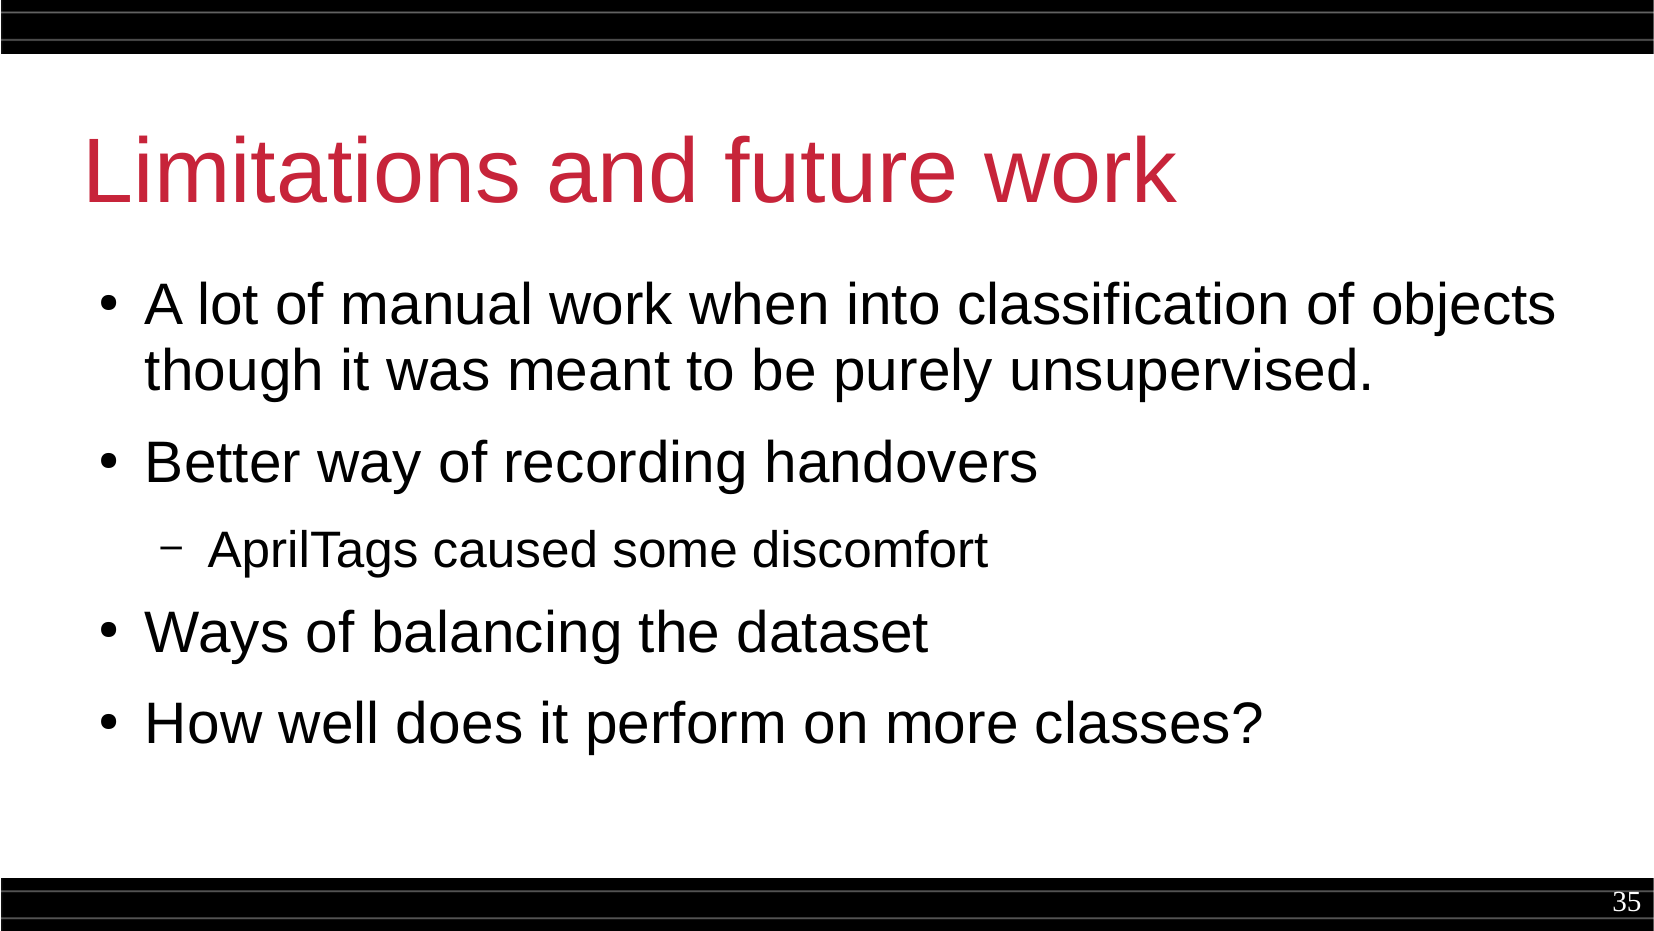

# Limitations and future work
A lot of manual work when into classification of objects though it was meant to be purely unsupervised.
Better way of recording handovers
AprilTags caused some discomfort
Ways of balancing the dataset
How well does it perform on more classes?